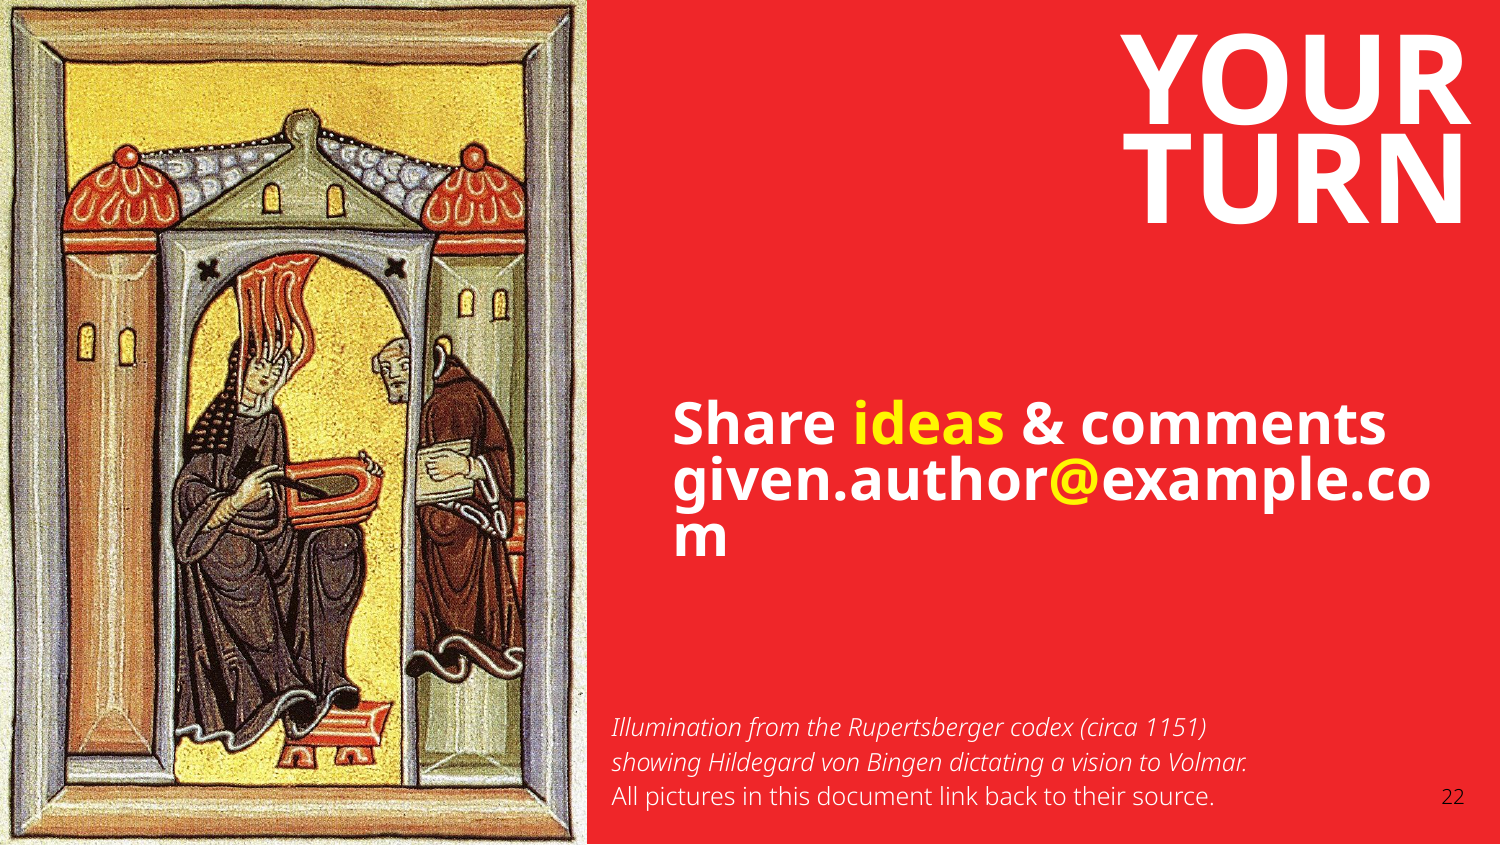

Your turn
Share ideas & comments
given.author@example.com
# Illumination from the Rupertsberger codex (circa 1151) showing Hildegard von Bingen dictating a vision to Volmar. All pictures in this document link back to their source.